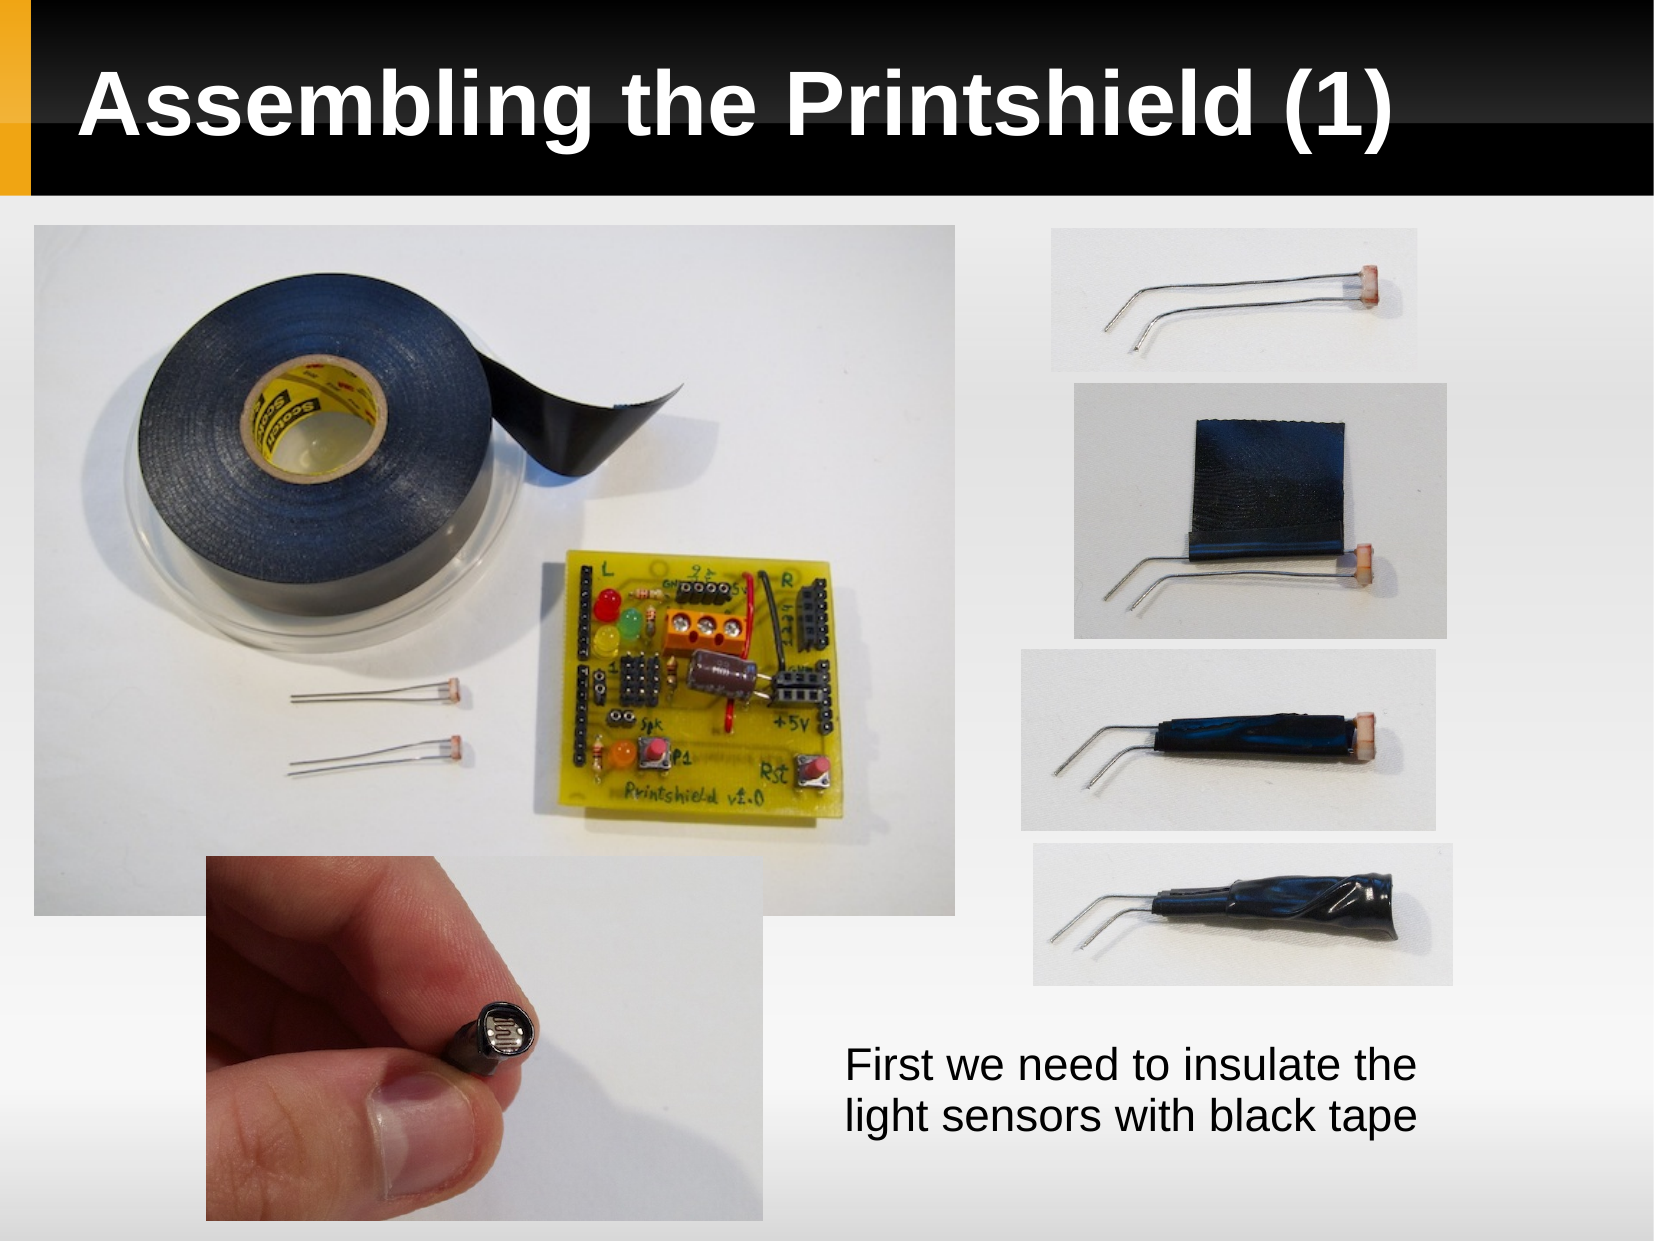

# Assembling the Printshield (1)
First we need to insulate the
light sensors with black tape